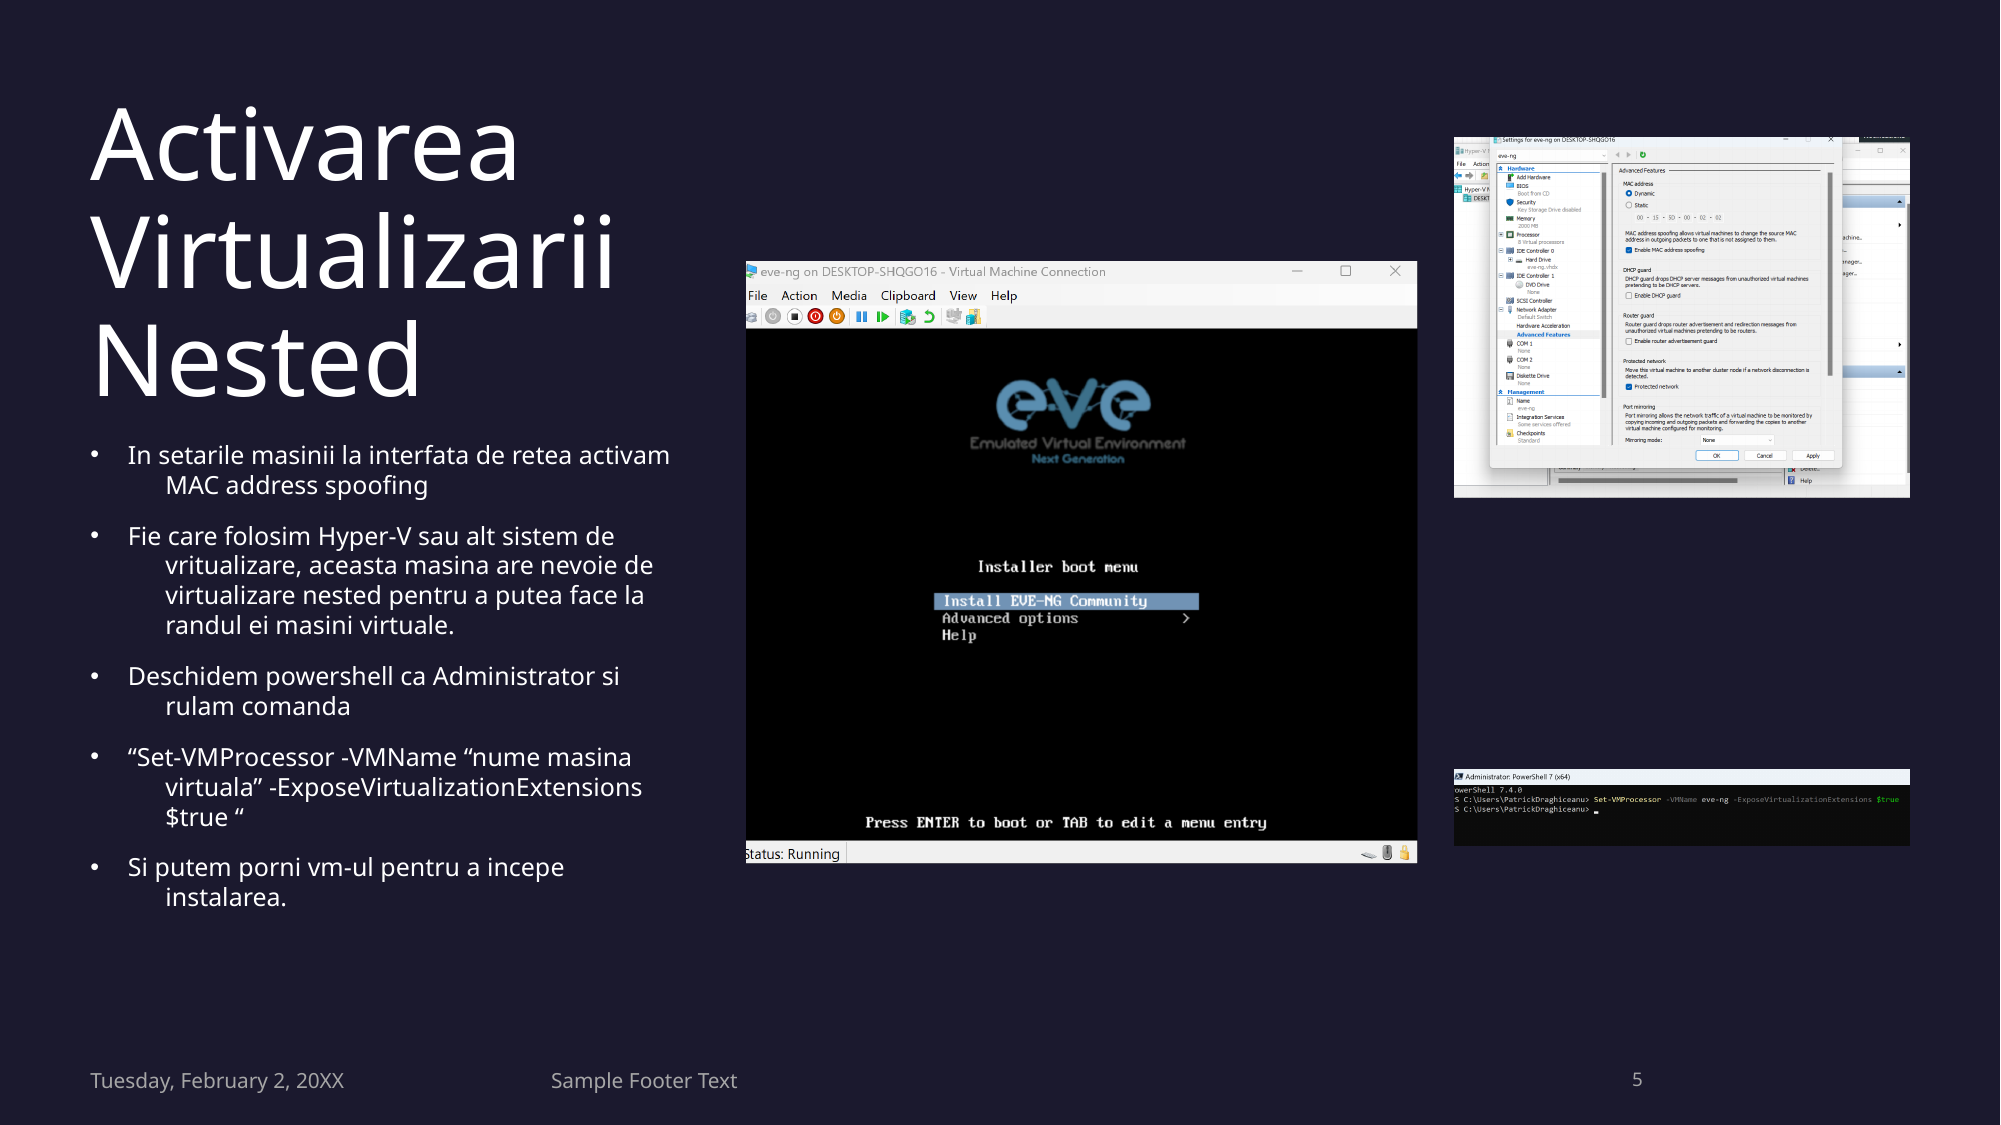

# Activarea Virtualizarii Nested
In setarile masinii la interfata de retea activam MAC address spoofing
Fie care folosim Hyper-V sau alt sistem de vritualizare, aceasta masina are nevoie de virtualizare nested pentru a putea face la randul ei masini virtuale.
Deschidem powershell ca Administrator si rulam comanda
“Set-VMProcessor -VMName “nume masina virtuala” -ExposeVirtualizationExtensions $true “
Si putem porni vm-ul pentru a incepe instalarea.
Tuesday, February 2, 20XX
Sample Footer Text